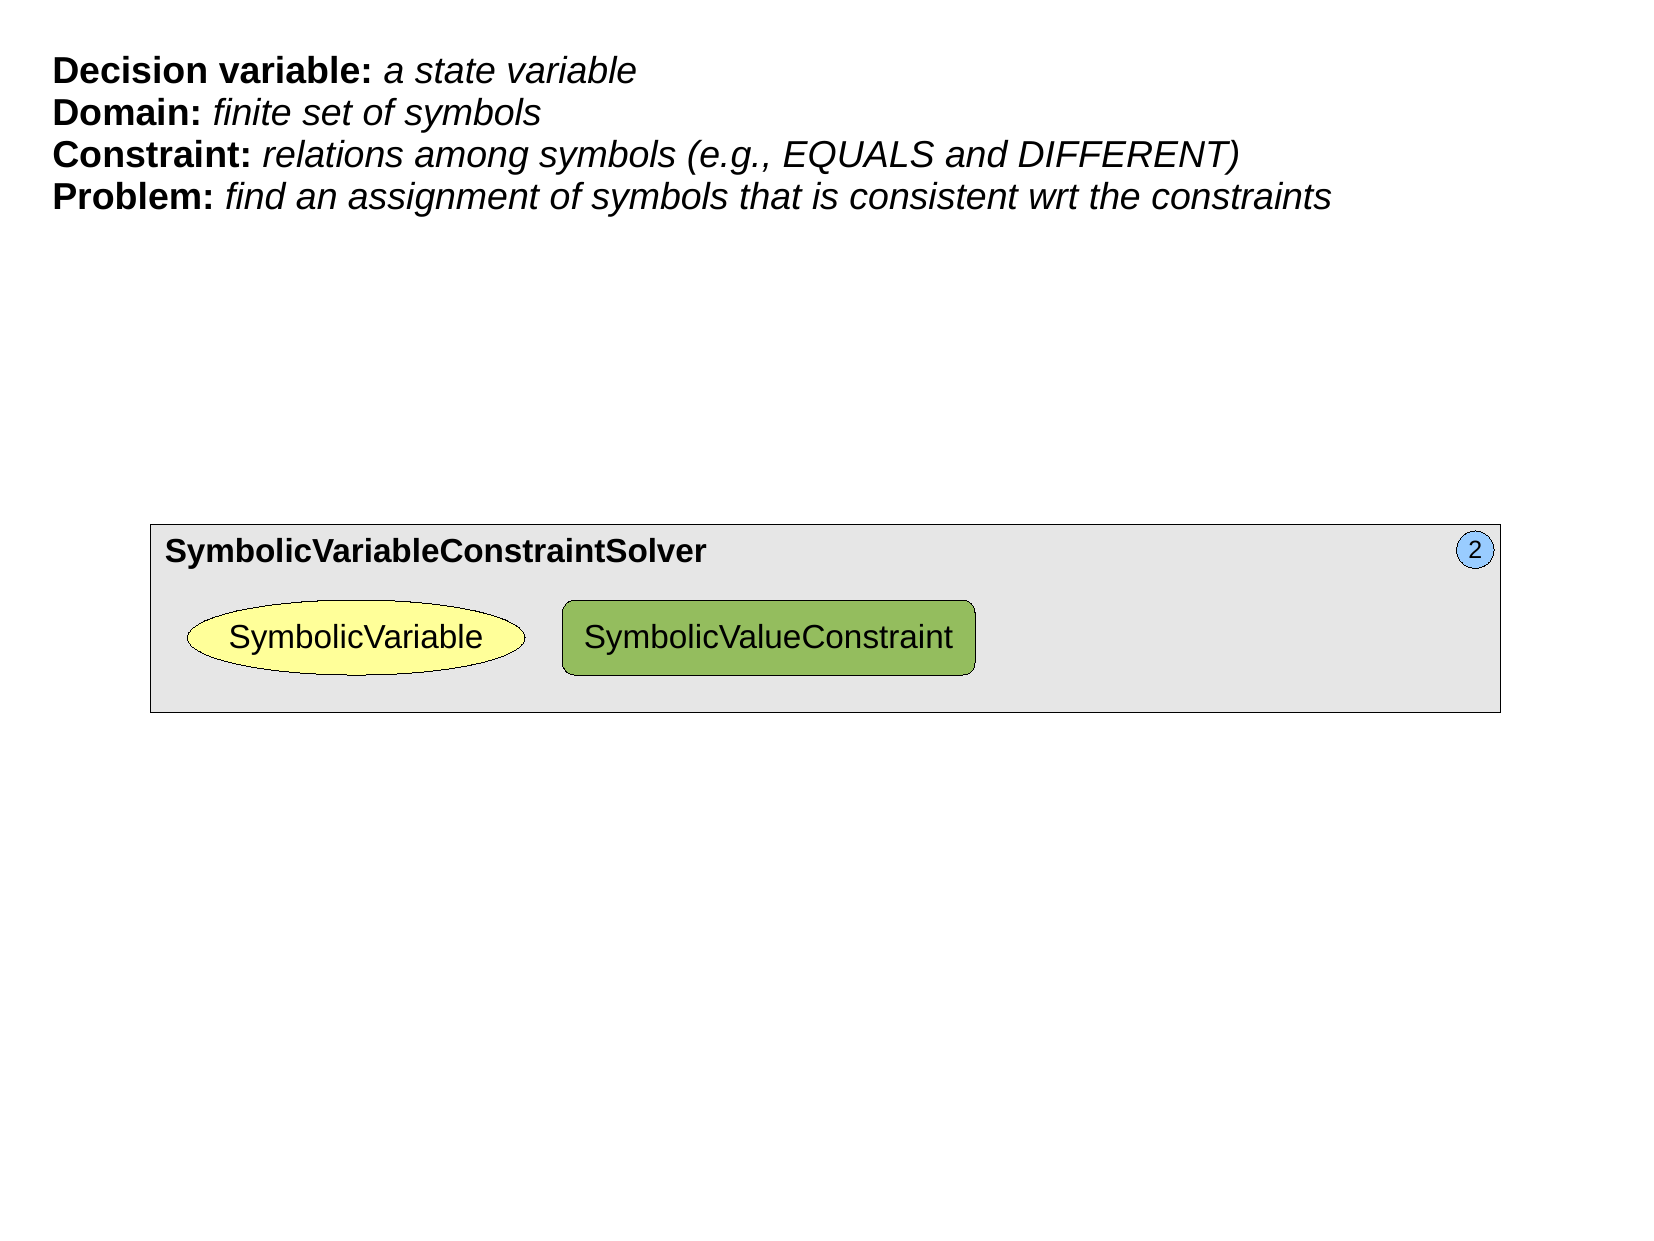

Decision variable: a state variable
Domain: finite set of symbols
Constraint: relations among symbols (e.g., EQUALS and DIFFERENT)
Problem: find an assignment of symbols that is consistent wrt the constraints
SymbolicVariableConstraintSolver
2
SymbolicVariable
SymbolicValueConstraint